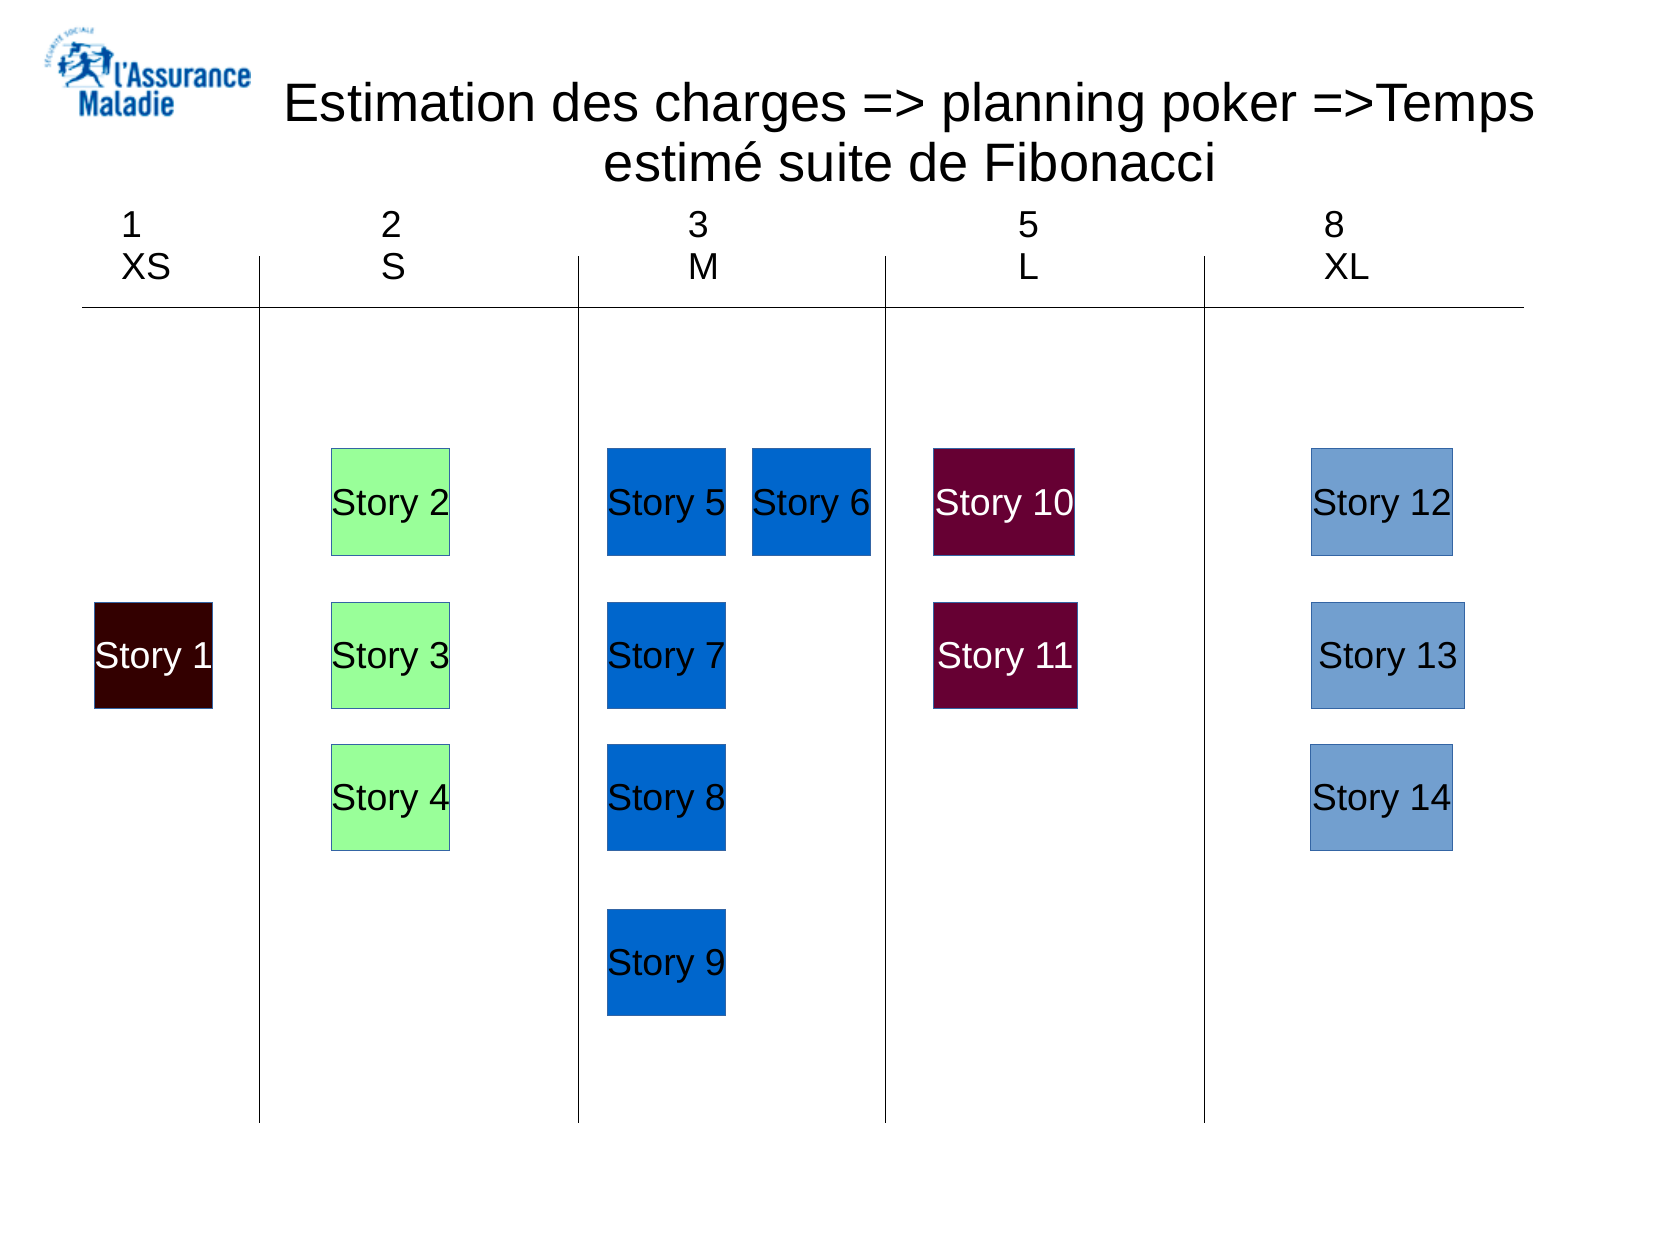

# Estimation des charges => planning poker =>Temps estimé suite de Fibonacci
1
XS
2
S
3
M
5
L
8
XL
Story 2
Story 5
Story 6
Story 10
Story 12
Story 1
Story 3
Story 7
Story 11
Story 13
Story 4
Story 8
Story 14
Story 9